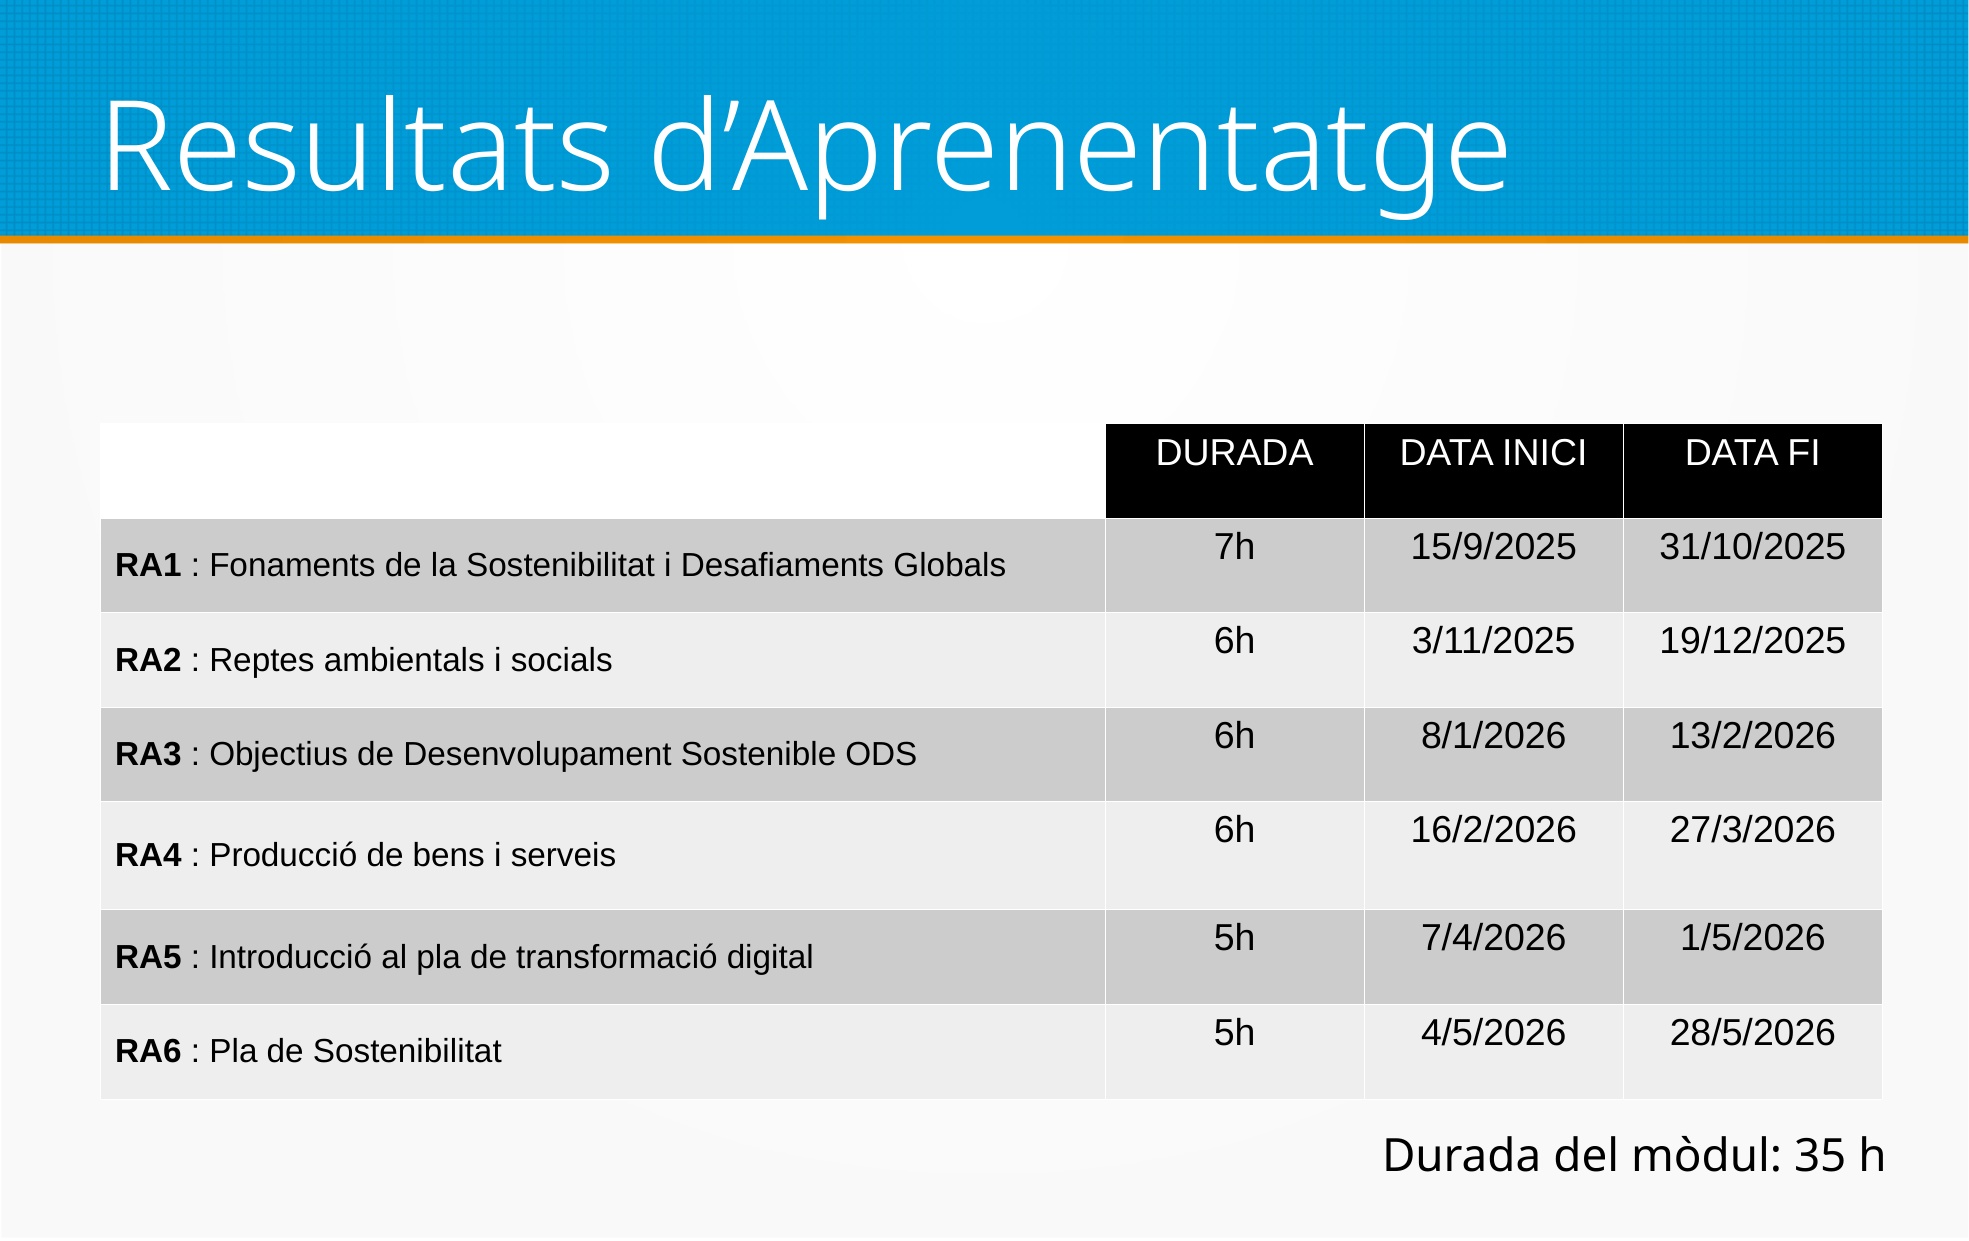

# Resultats d’Aprenentatge
| | DURADA | DATA INICI | DATA FI |
| --- | --- | --- | --- |
| RA1 : Fonaments de la Sostenibilitat i Desafiaments Globals | 7h | 15/9/2025 | 31/10/2025 |
| RA2 : Reptes ambientals i socials | 6h | 3/11/2025 | 19/12/2025 |
| RA3 : Objectius de Desenvolupament Sostenible ODS | 6h | 8/1/2026 | 13/2/2026 |
| RA4 : Producció de bens i serveis | 6h | 16/2/2026 | 27/3/2026 |
| RA5 : Introducció al pla de transformació digital | 5h | 7/4/2026 | 1/5/2026 |
| RA6 : Pla de Sostenibilitat | 5h | 4/5/2026 | 28/5/2026 |
Durada del mòdul: 35 h